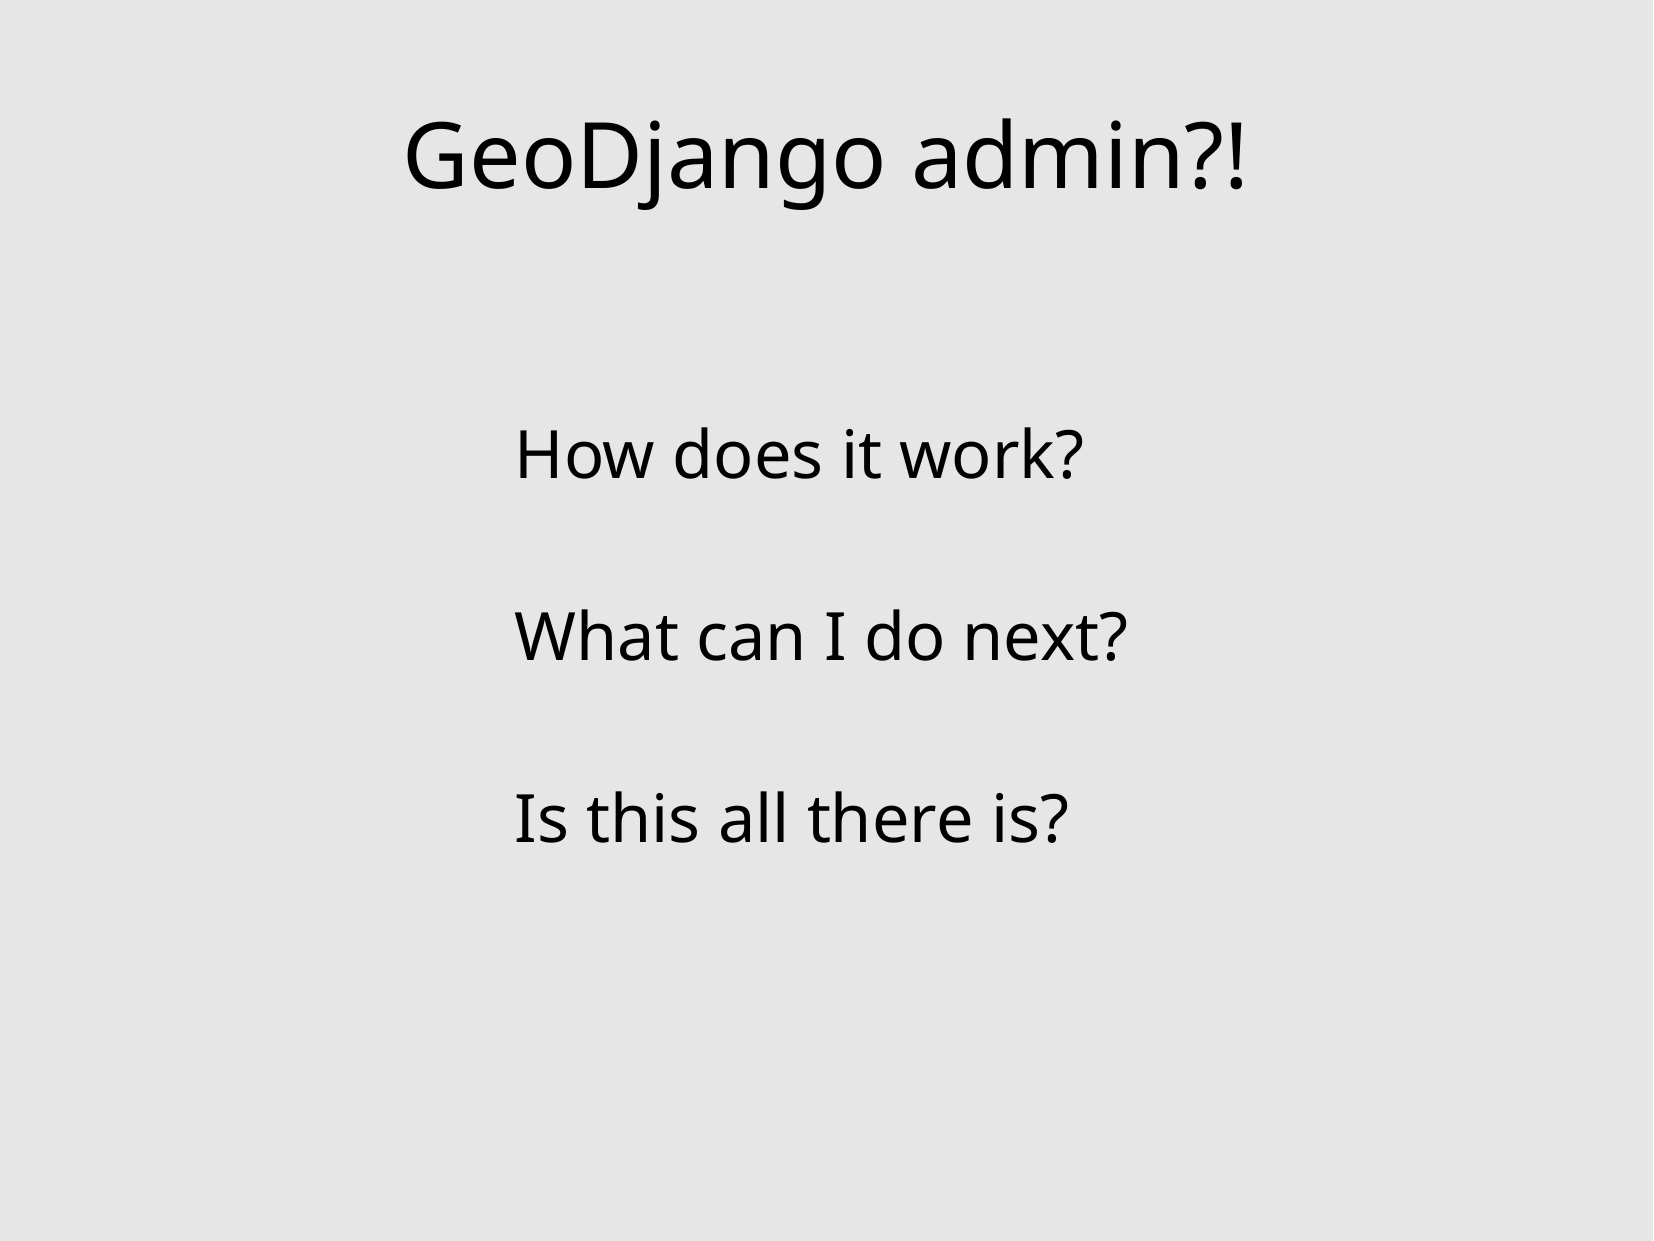

# GeoDjango admin?!
How does it work?
What can I do next?
Is this all there is?